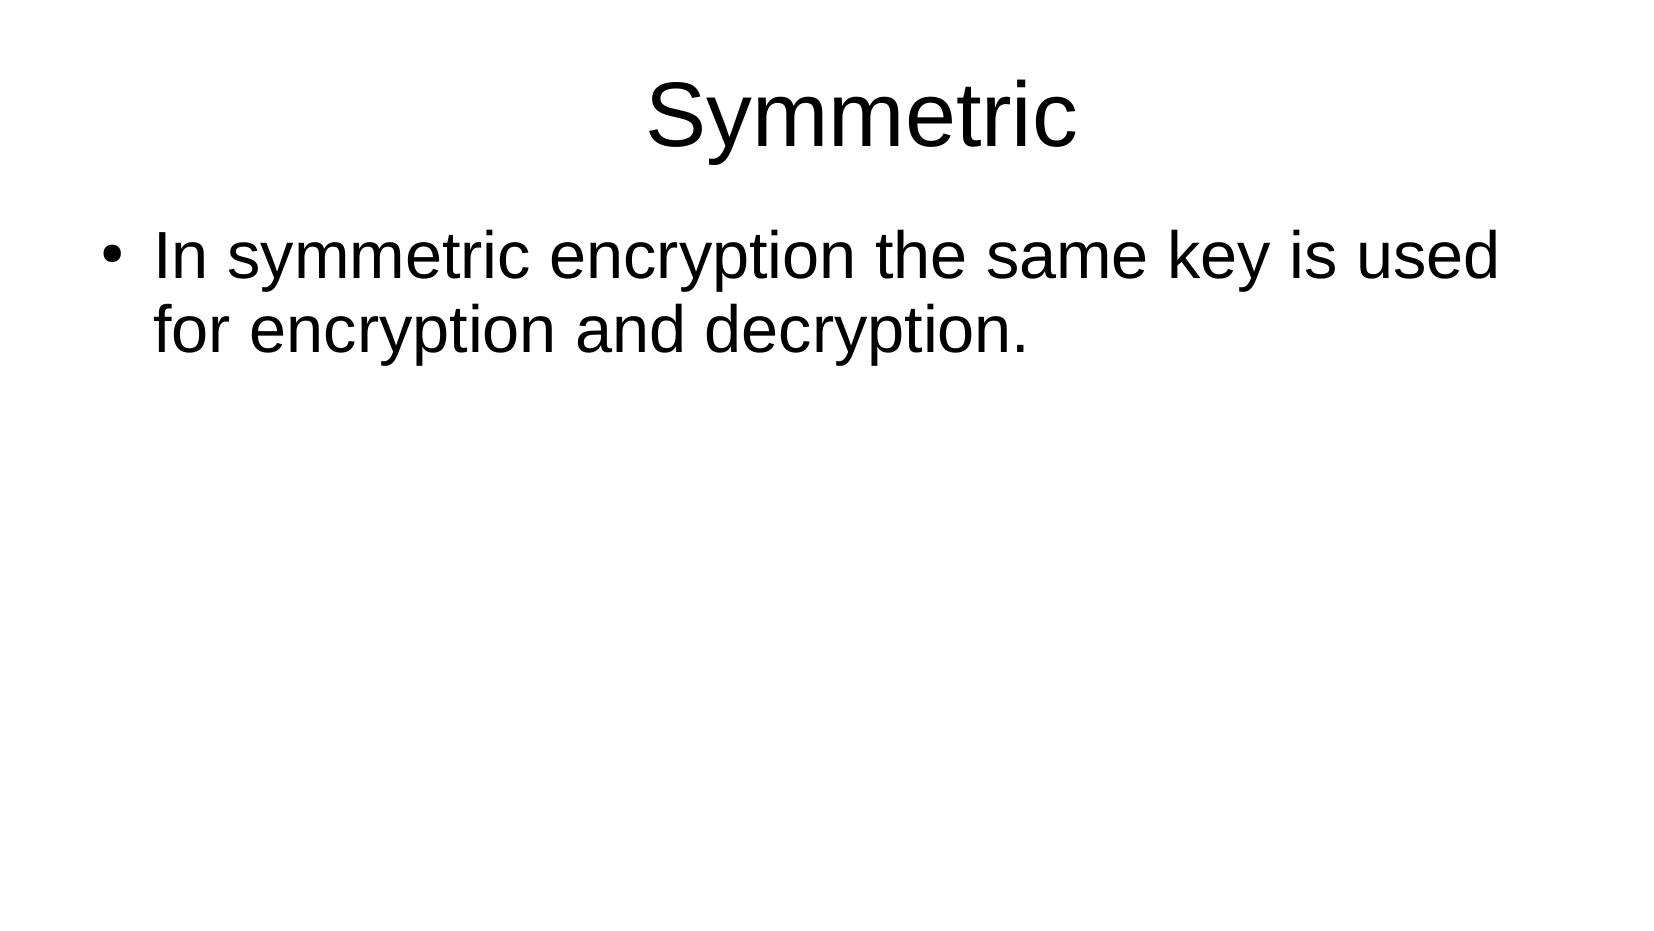

# Symmetric
In symmetric encryption the same key is used for encryption and decryption.